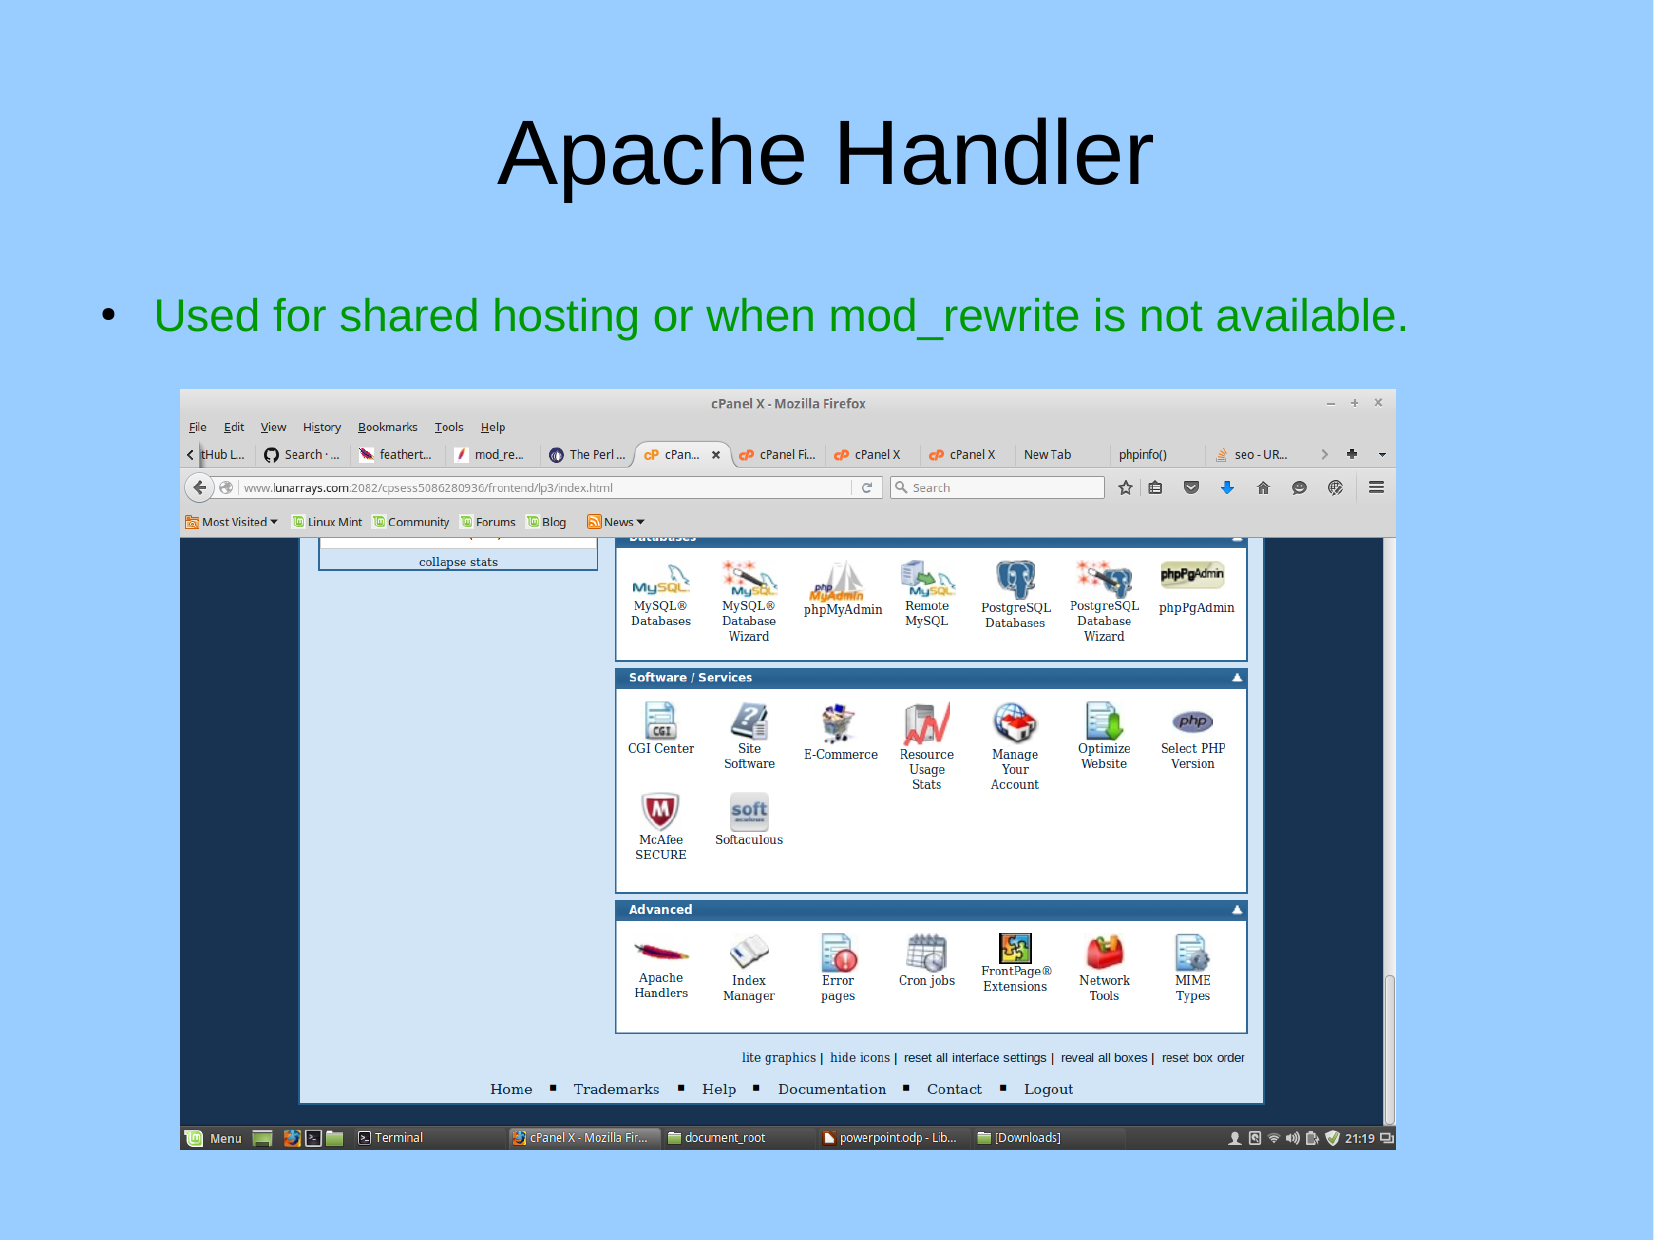

# Apache Handler
Used for shared hosting or when mod_rewrite is not available.